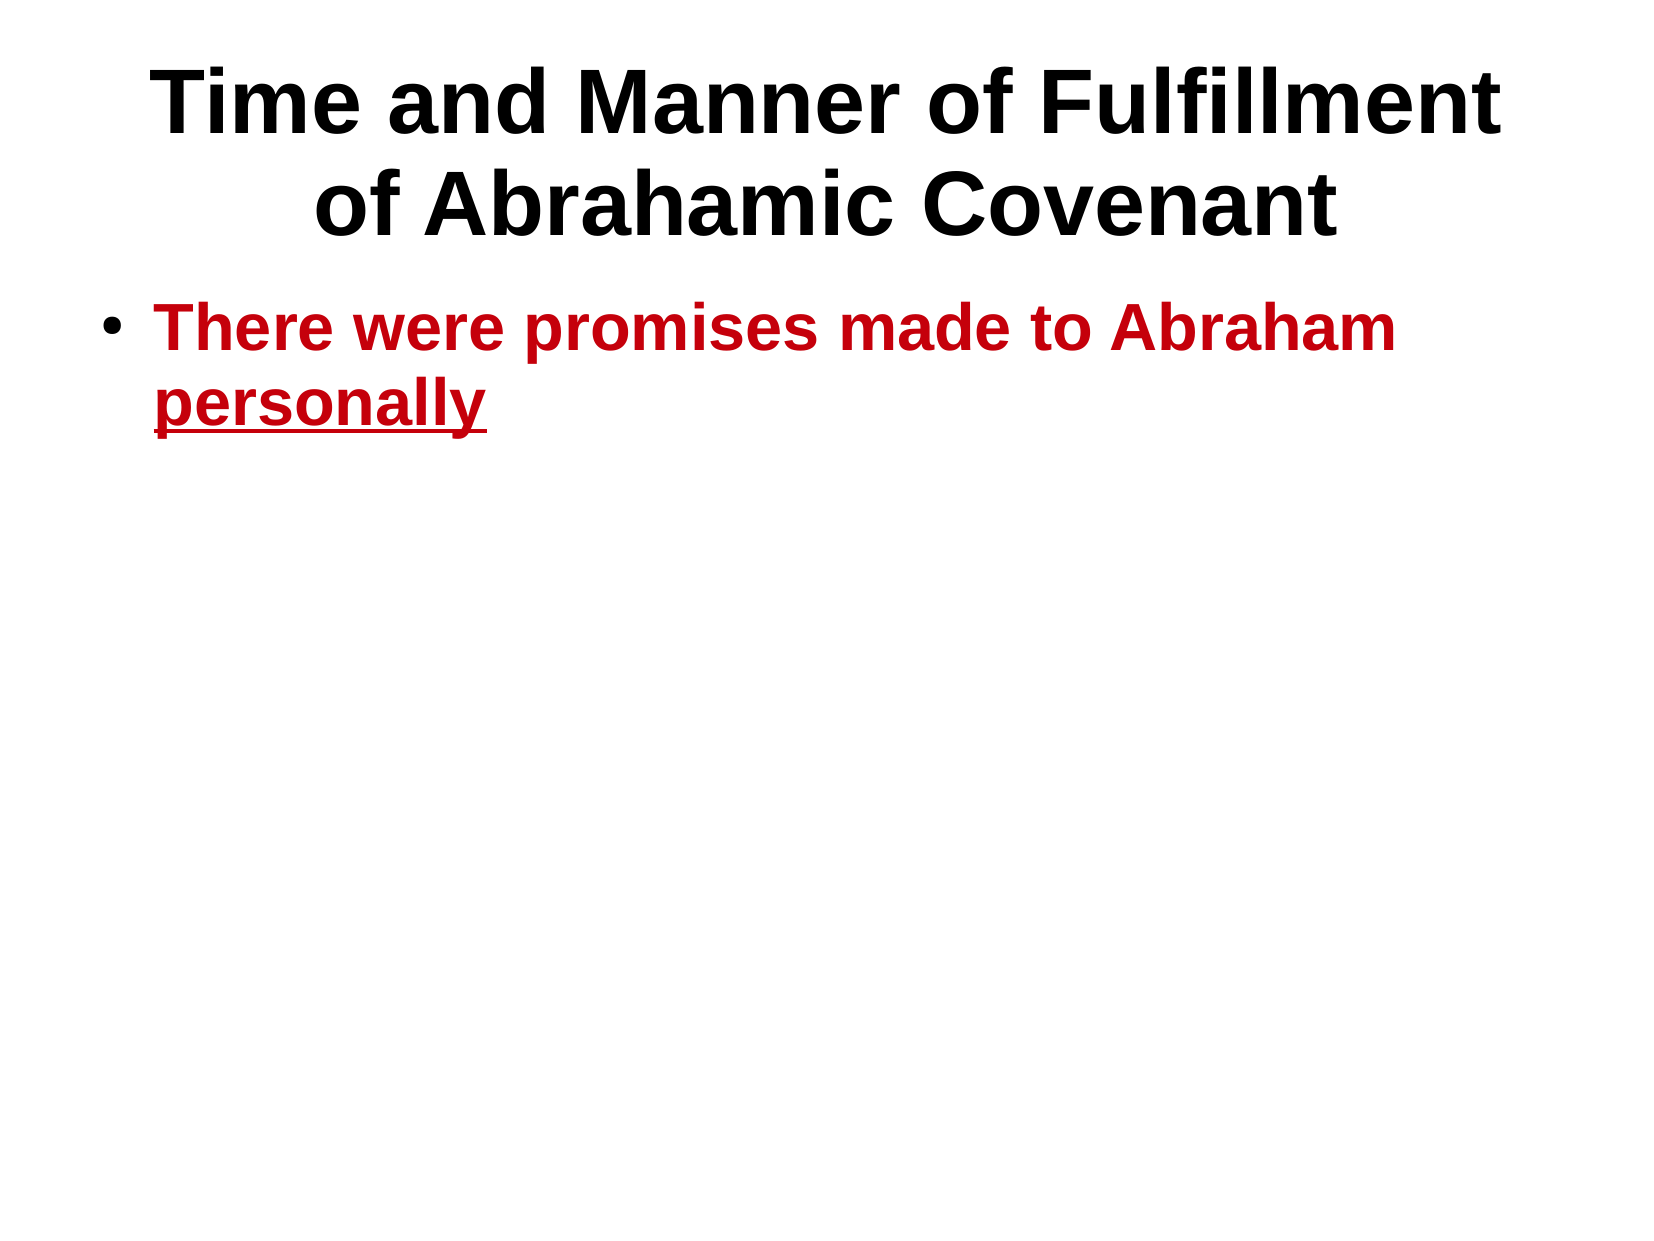

# Time and Manner of Fulfillment of Abrahamic Covenant
There were promises made to Abraham personally